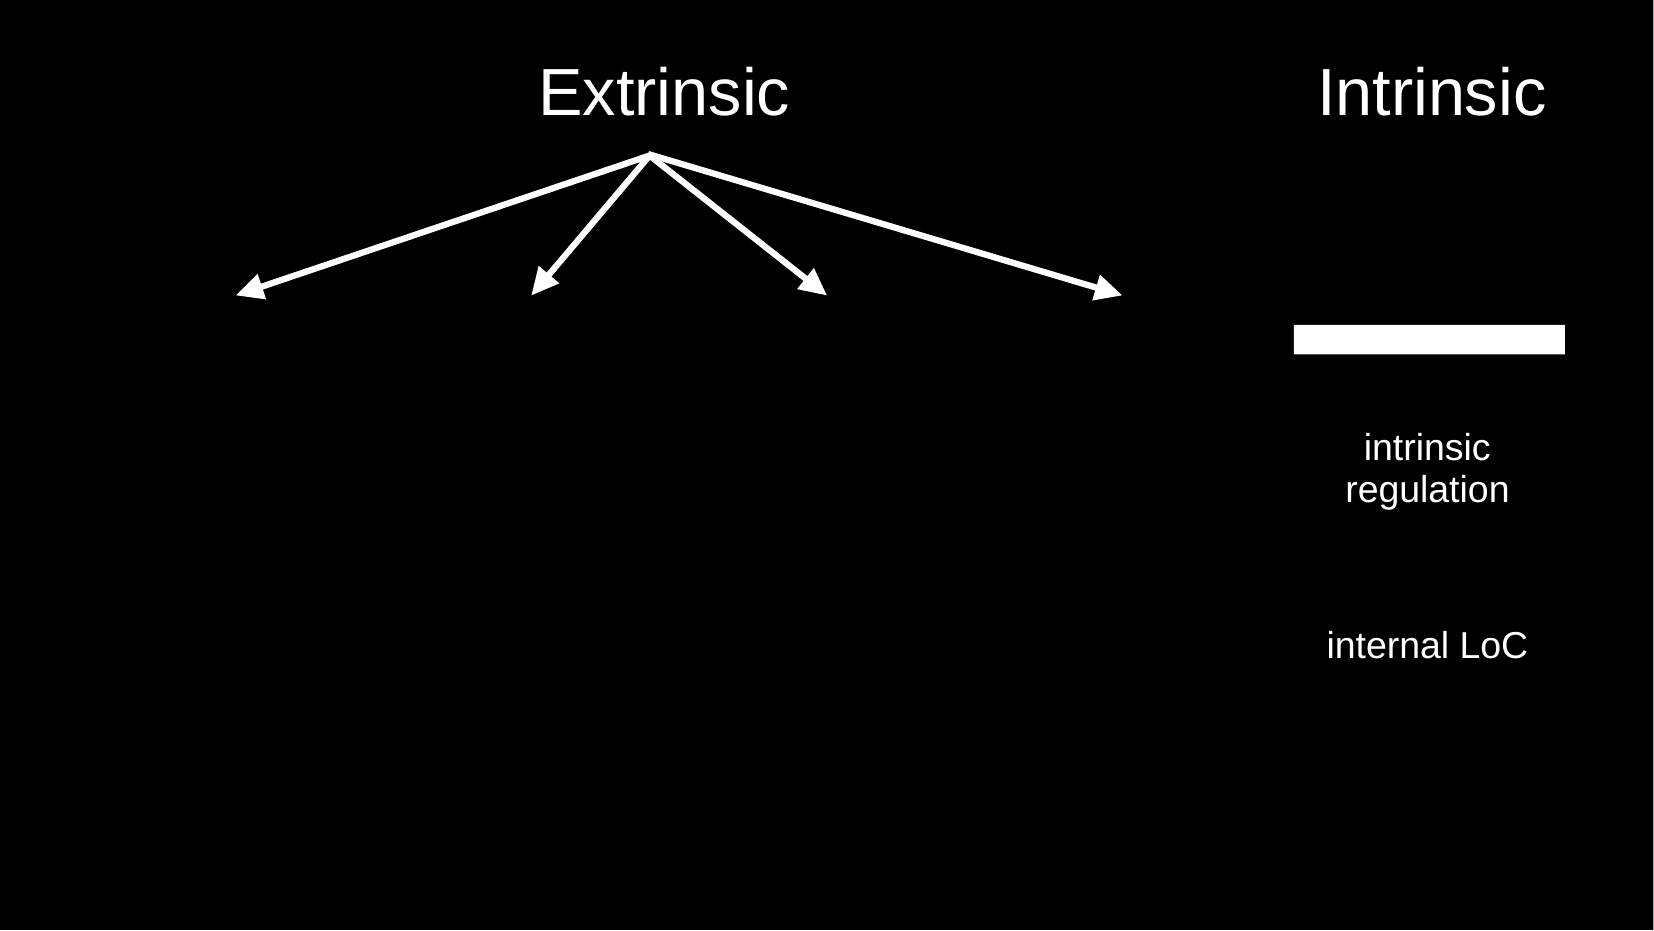

Extrinsic
# Intrinsic
intrinsic regulation
internal LoC